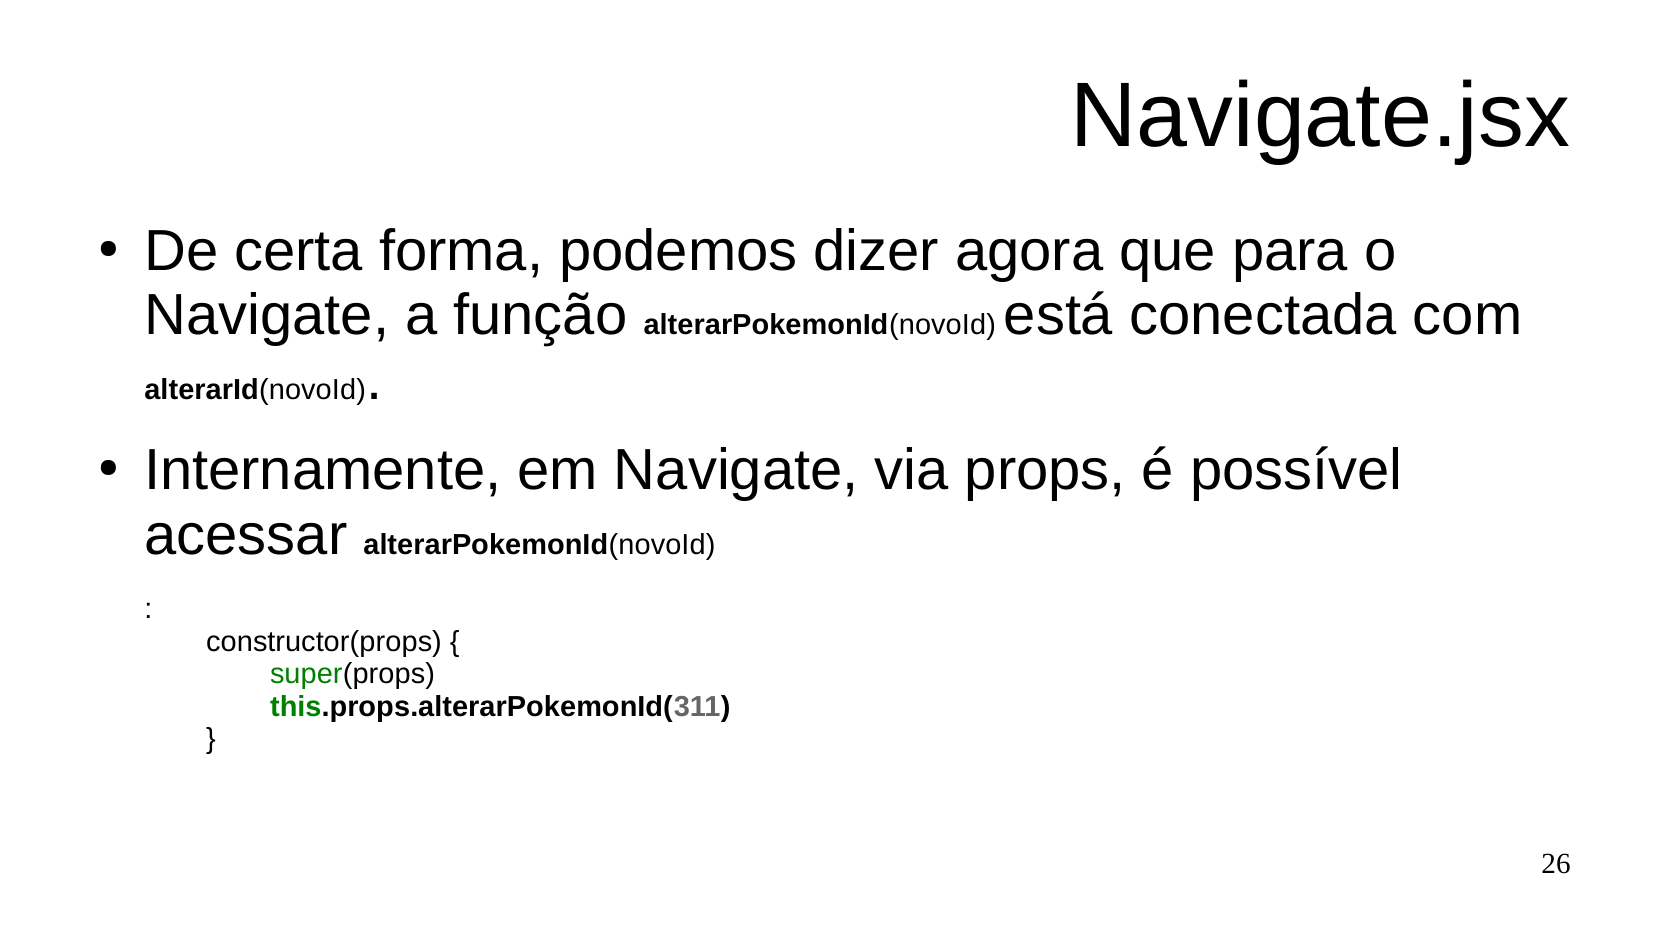

# Navigate.jsx
De certa forma, podemos dizer agora que para o Navigate, a função alterarPokemonId(novoId) está conectada com alterarId(novoId).
Internamente, em Navigate, via props, é possível acessar alterarPokemonId(novoId)
:
constructor(props) {
 super(props)
 this.props.alterarPokemonId(311)
}
26